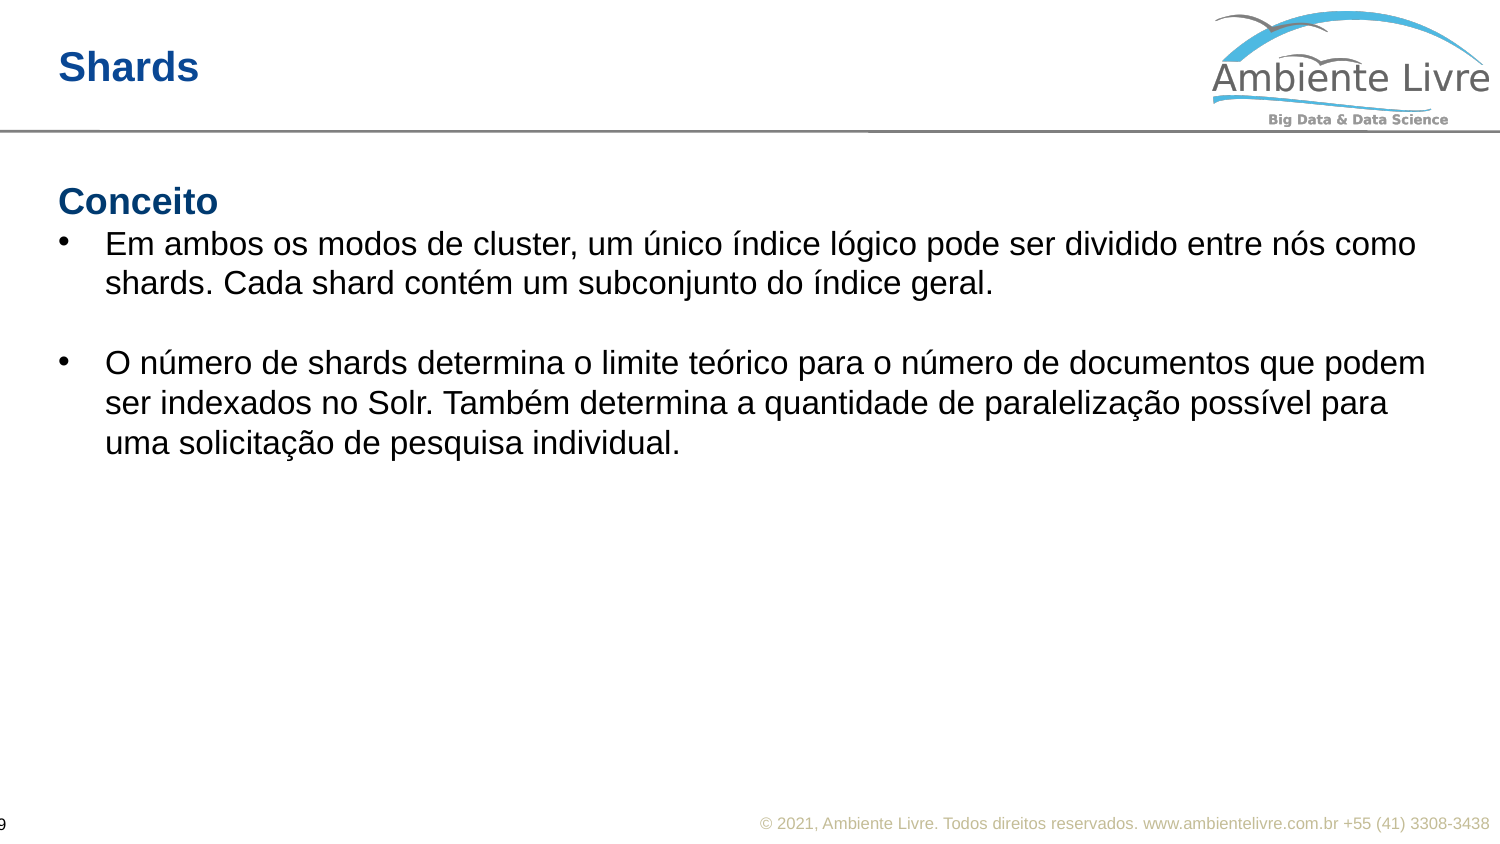

# Shards
Conceito
Em ambos os modos de cluster, um único índice lógico pode ser dividido entre nós como shards. Cada shard contém um subconjunto do índice geral.
O número de shards determina o limite teórico para o número de documentos que podem ser indexados no Solr. Também determina a quantidade de paralelização possível para uma solicitação de pesquisa individual.